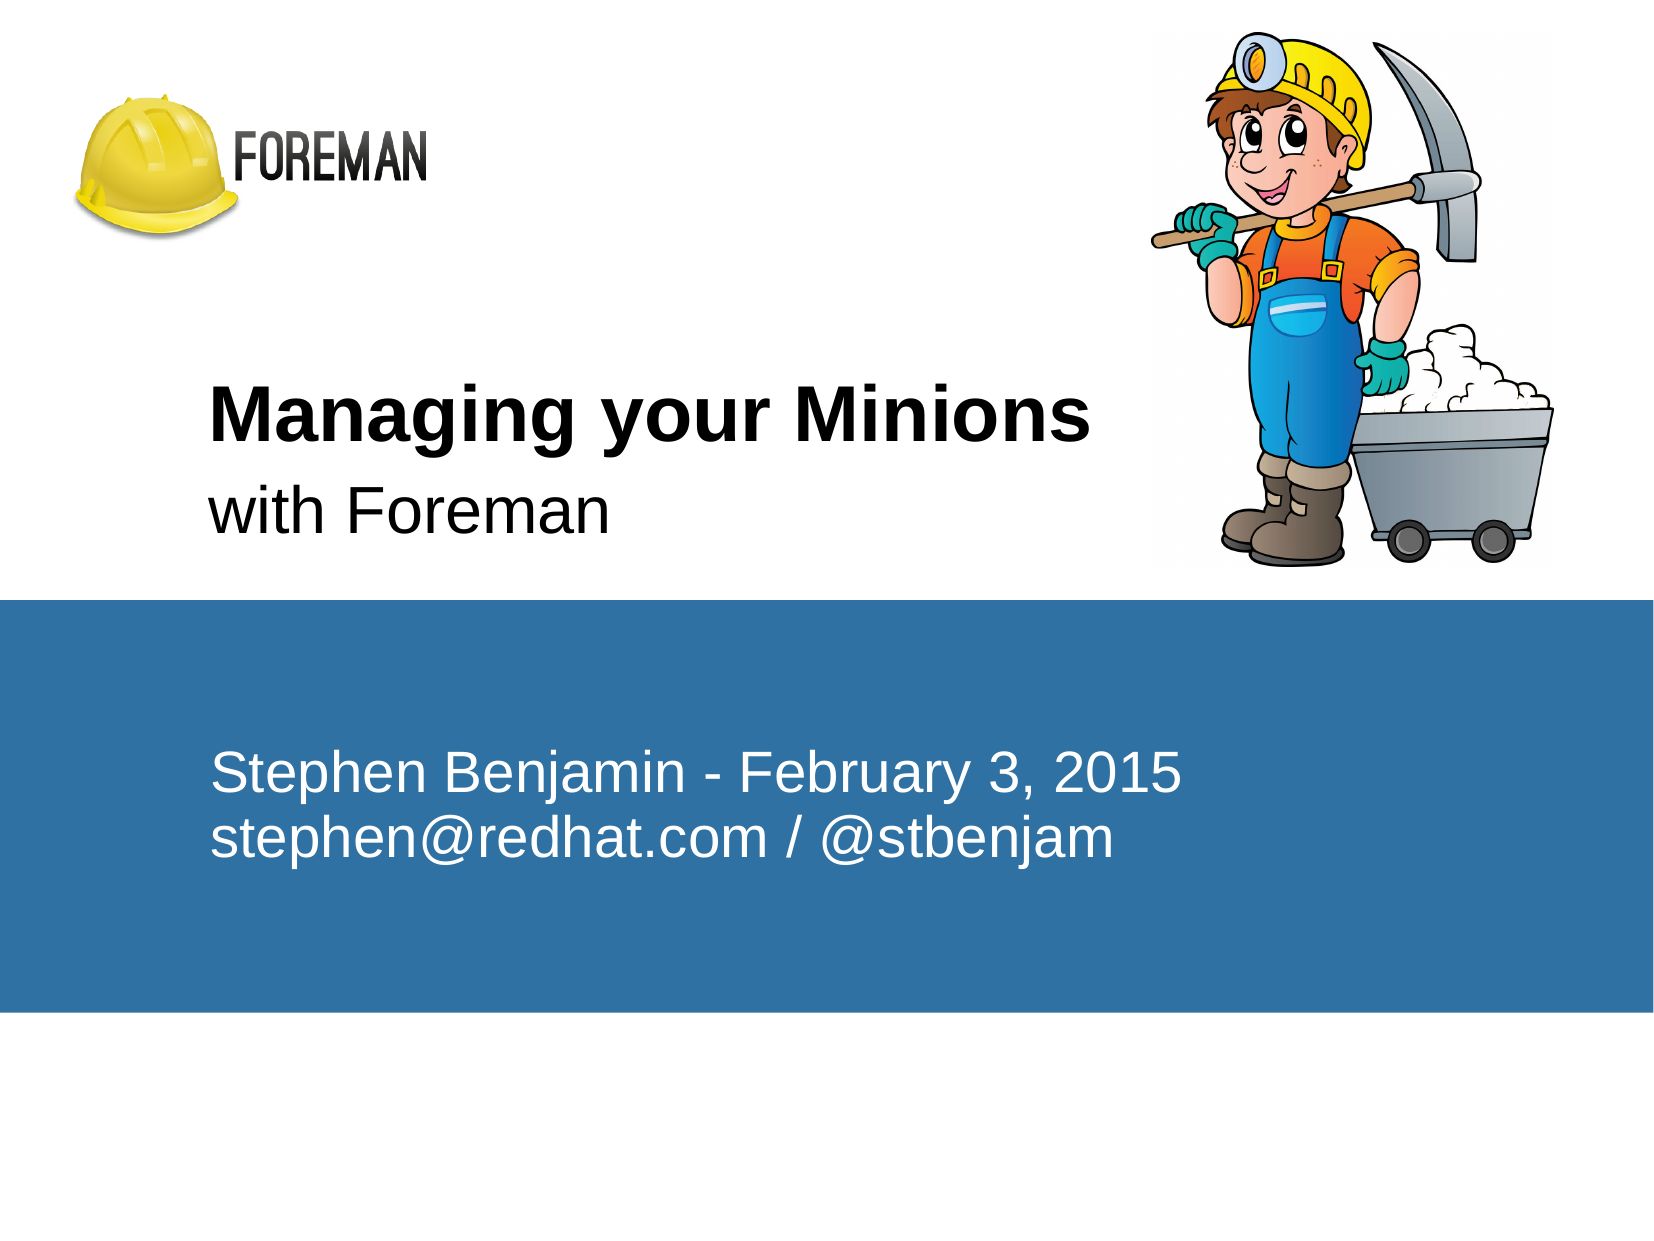

Managing your Minions
with Foreman
Stephen Benjamin - February 3, 2015
stephen@redhat.com / @stbenjam